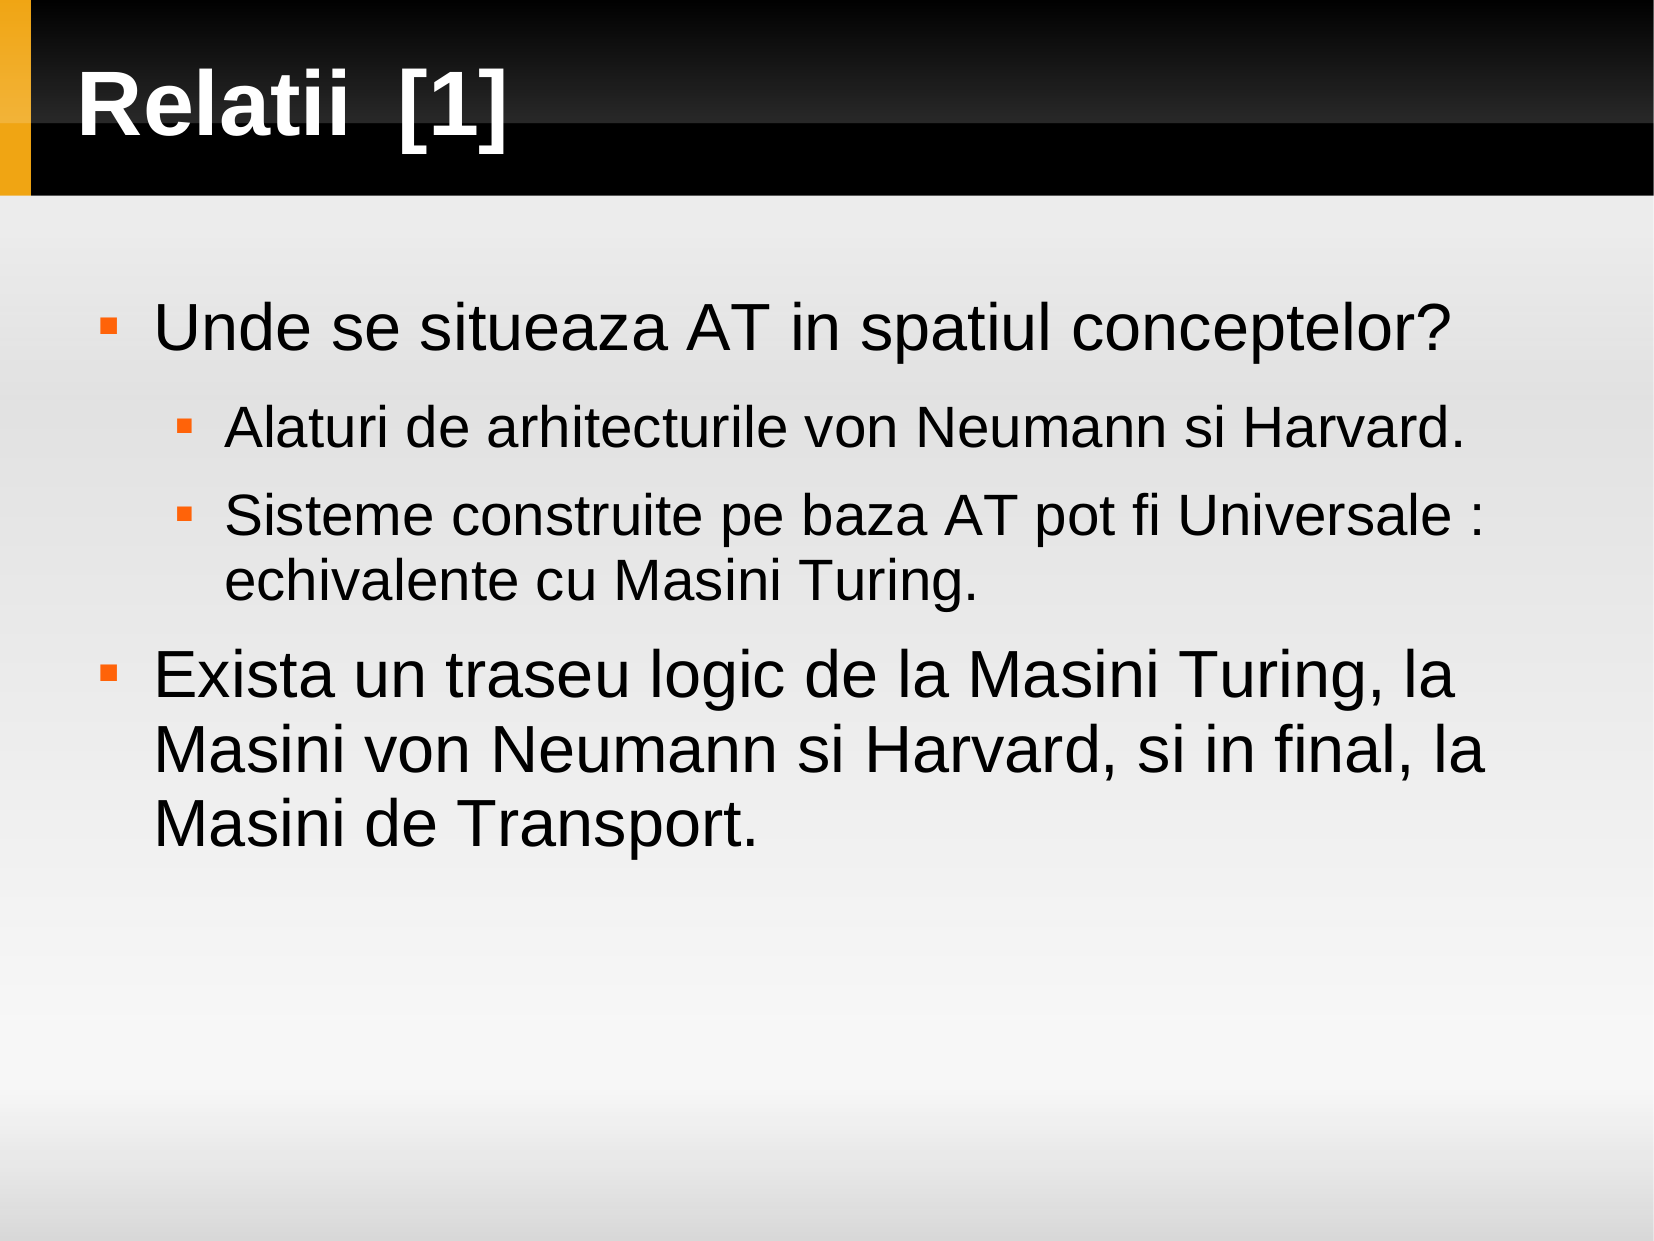

# Relatii	 [1]
Unde se situeaza AT in spatiul conceptelor?
Alaturi de arhitecturile von Neumann si Harvard.
Sisteme construite pe baza AT pot fi Universale : echivalente cu Masini Turing.
Exista un traseu logic de la Masini Turing, la Masini von Neumann si Harvard, si in final, la Masini de Transport.